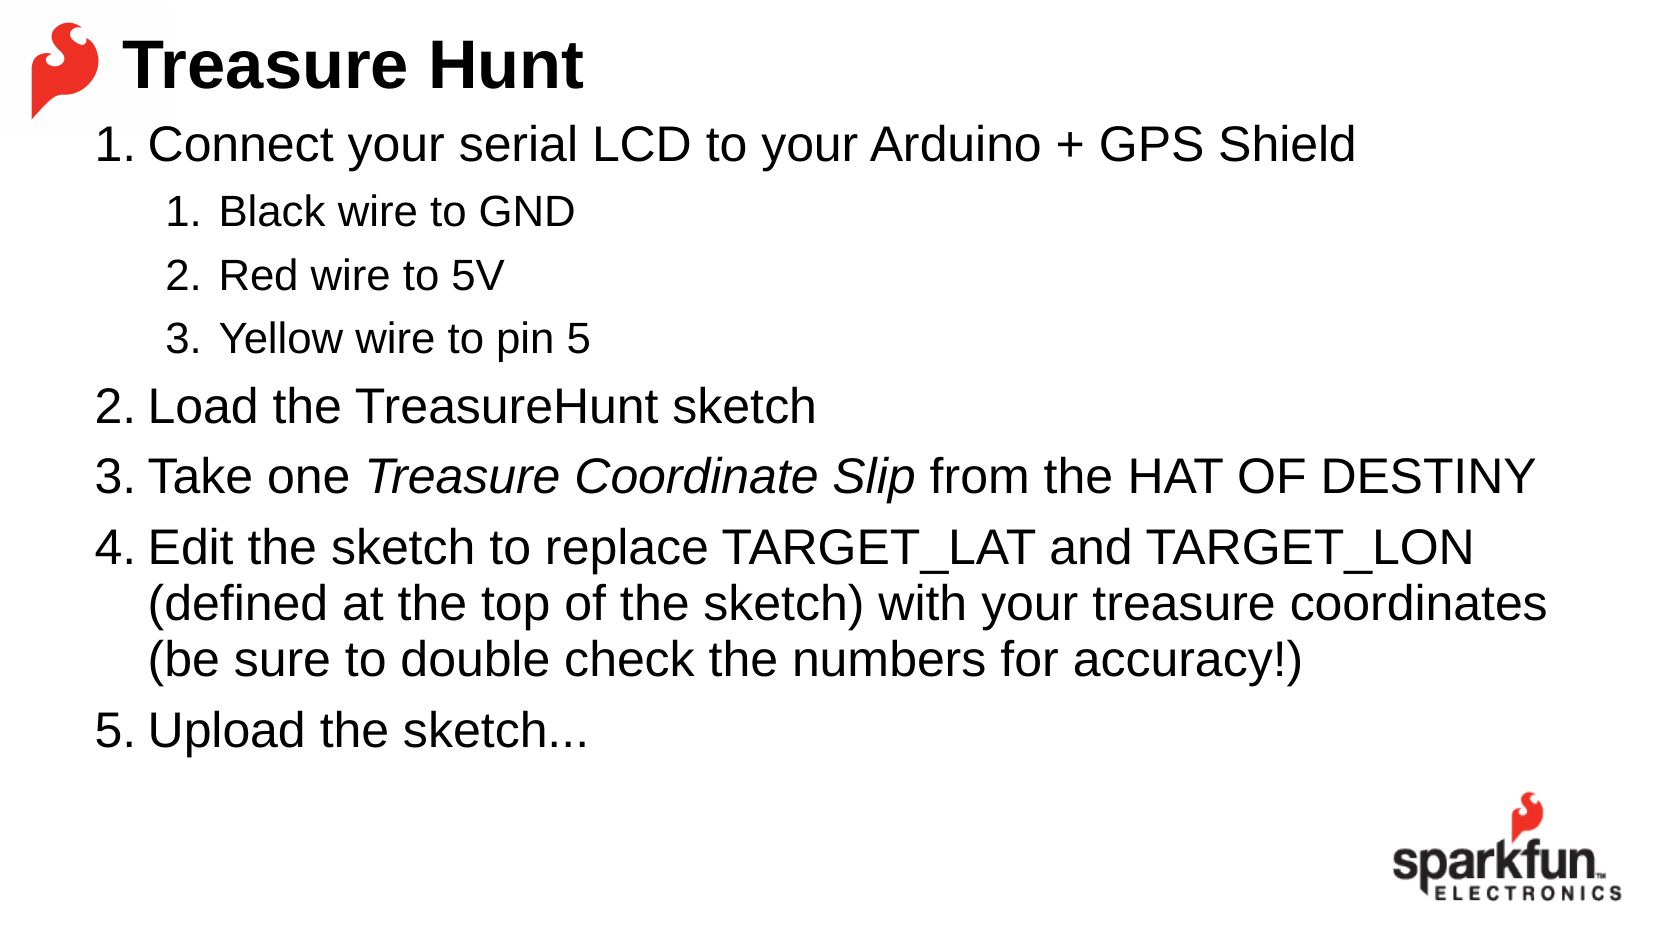

# Treasure Hunt
Connect your serial LCD to your Arduino + GPS Shield
Black wire to GND
Red wire to 5V
Yellow wire to pin 5
Load the TreasureHunt sketch
Take one Treasure Coordinate Slip from the HAT OF DESTINY
Edit the sketch to replace TARGET_LAT and TARGET_LON
(defined at the top of the sketch) with your treasure coordinates (be sure to double check the numbers for accuracy!)
Upload the sketch...